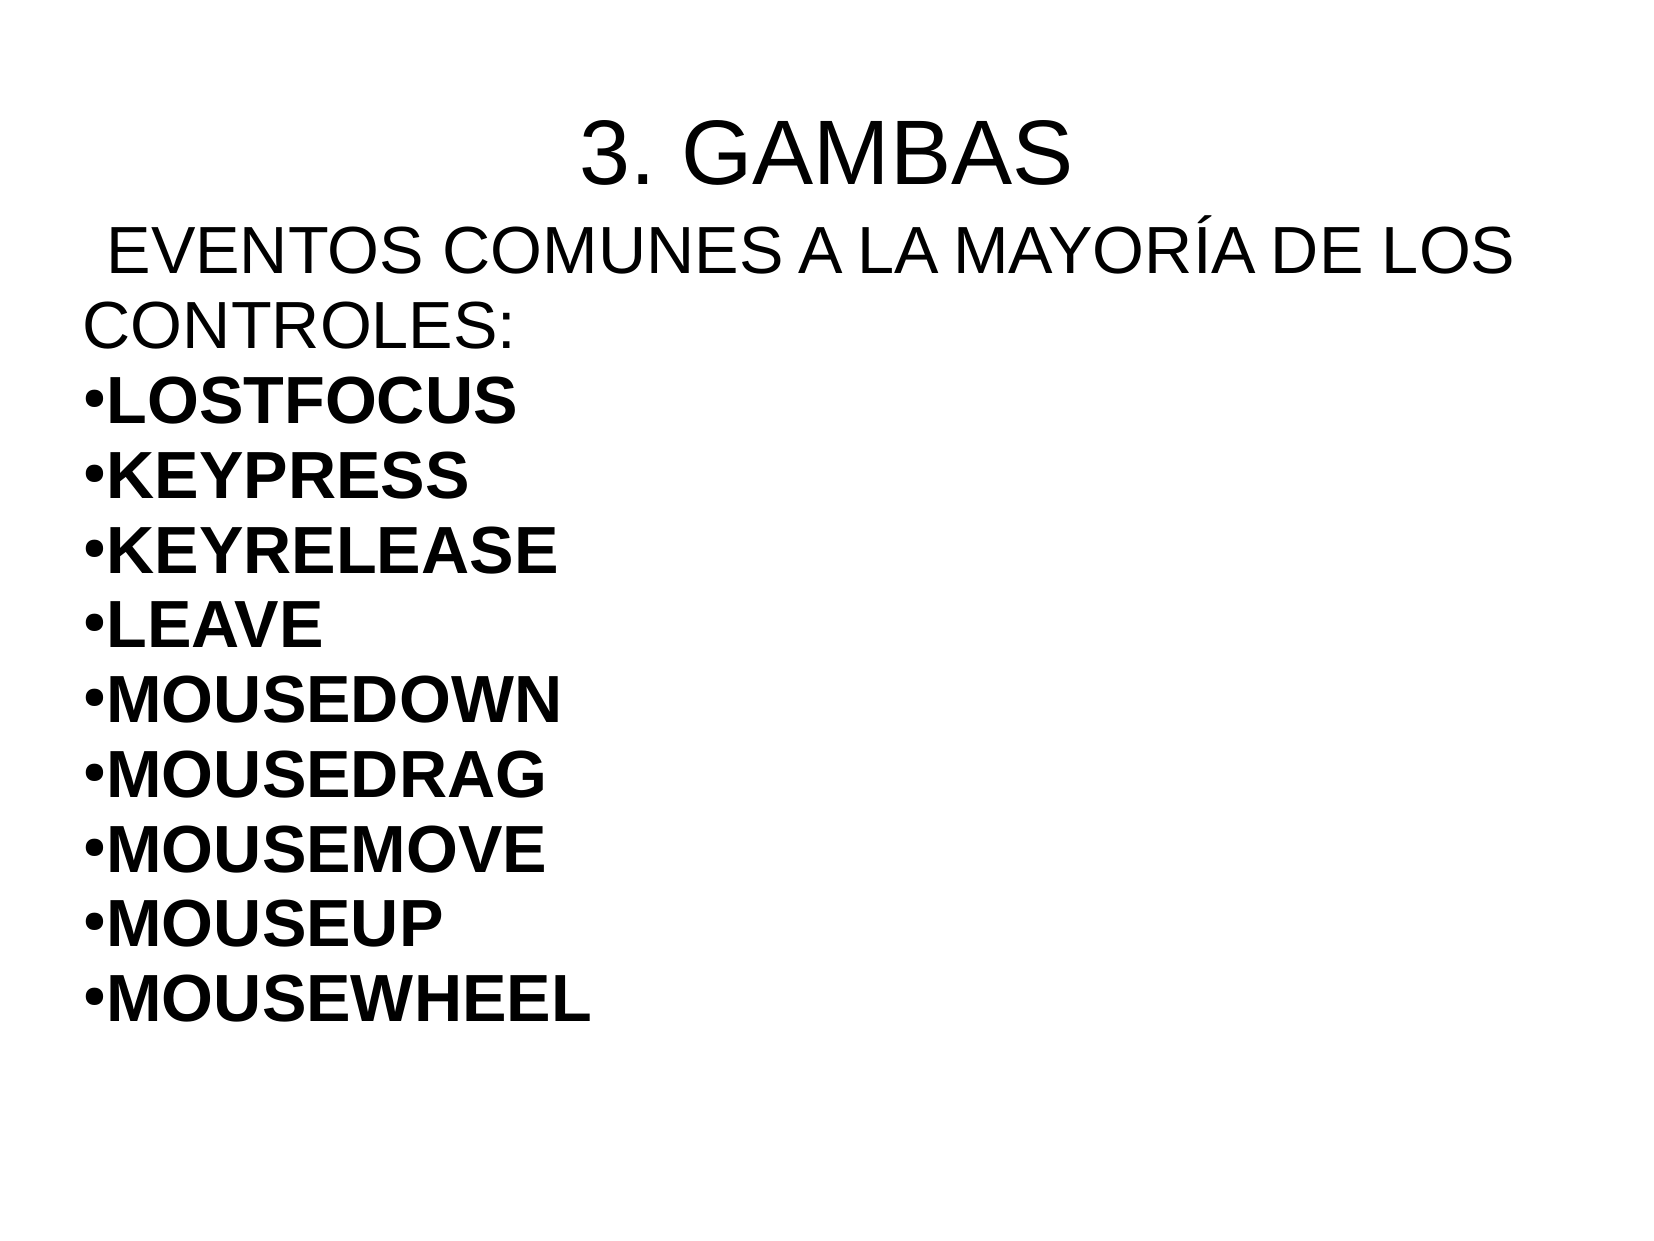

# 3. GAMBAS
EVENTOS COMUNES A LA MAYORÍA DE LOS CONTROLES:
LOSTFOCUS
KEYPRESS
KEYRELEASE
LEAVE
MOUSEDOWN
MOUSEDRAG
MOUSEMOVE
MOUSEUP
MOUSEWHEEL